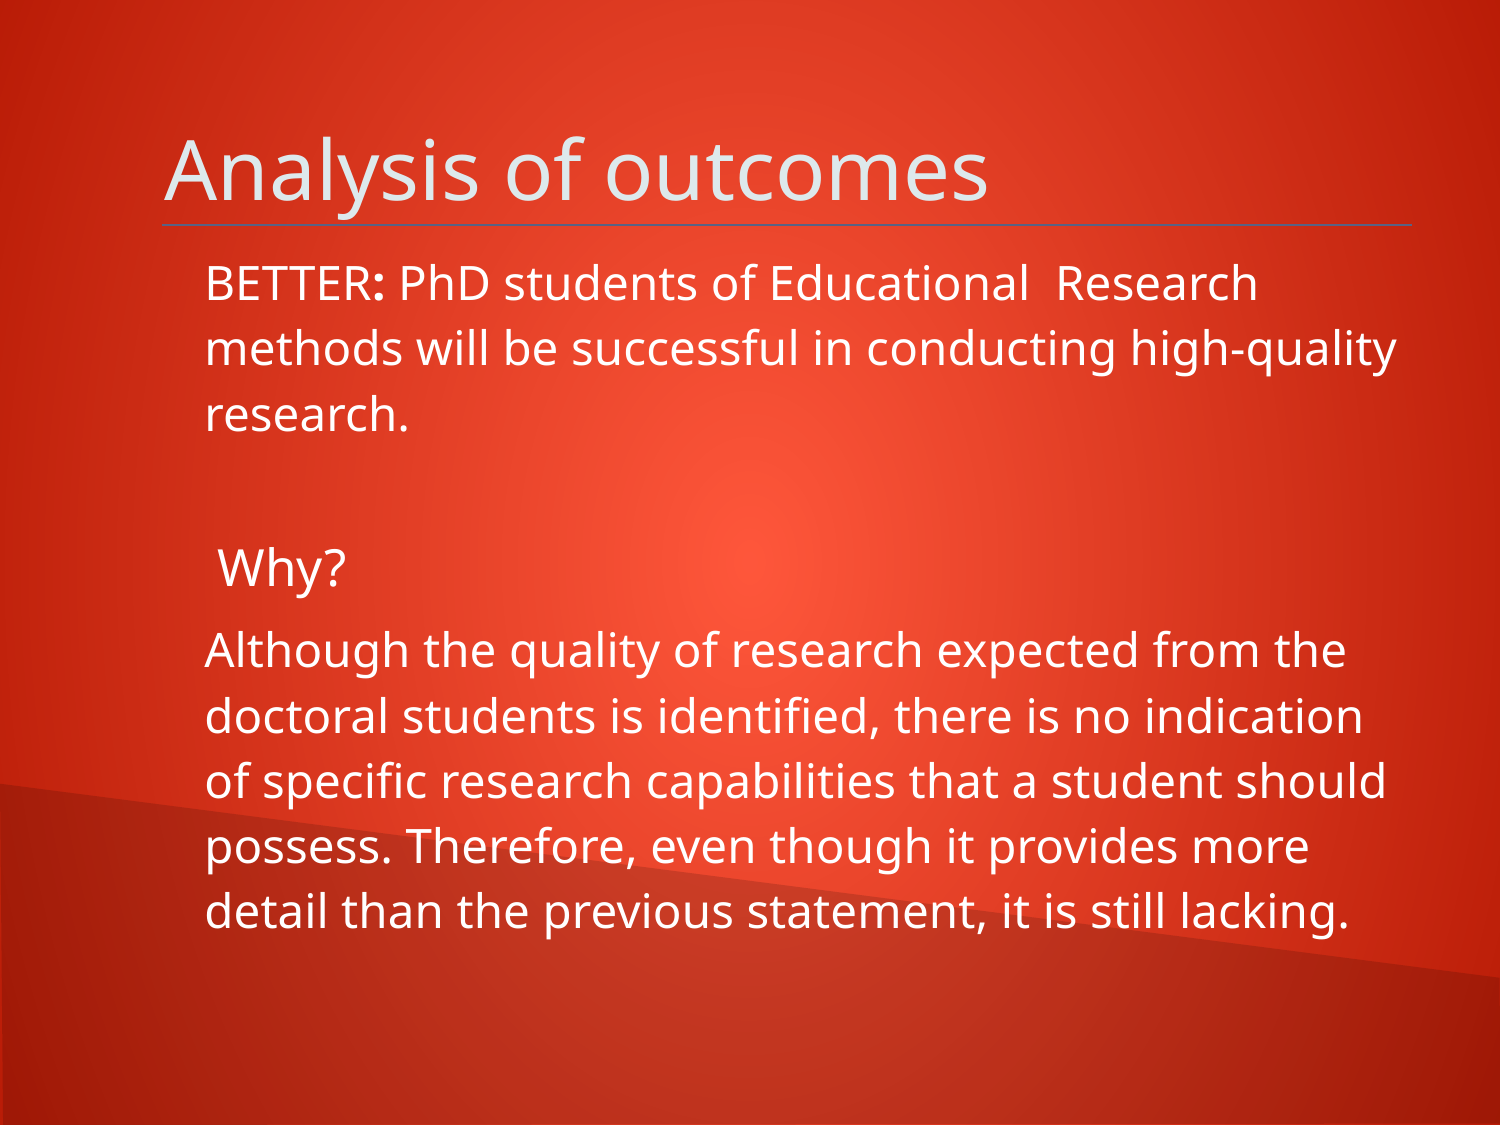

# Analysis of outcomes
	BETTER: PhD students of Educational Research methods will be successful in conducting high-quality research.
	 Why?
	Although the quality of research expected from the doctoral students is identified, there is no indication of specific research capabilities that a student should possess. Therefore, even though it provides more detail than the previous statement, it is still lacking.